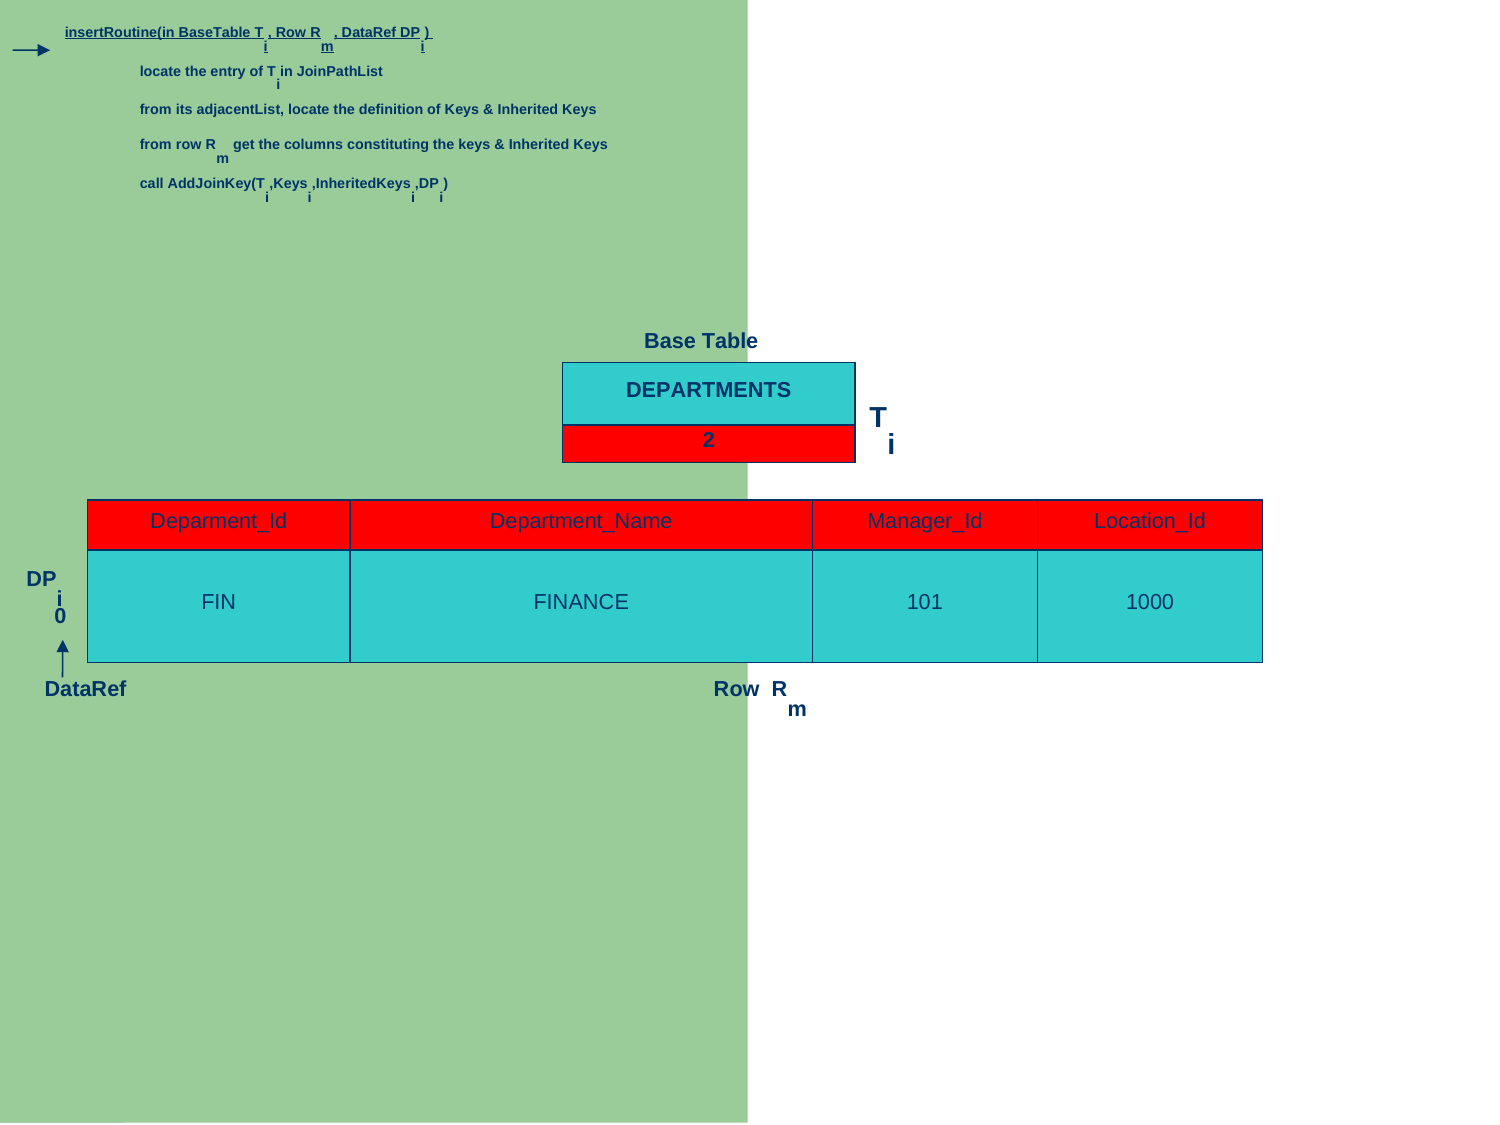

insertRoutine(in BaseTable Ti, Row Rm, DataRef DPi)
locate the entry of Tiin JoinPathList
from its adjacentList, locate the definition of Keys & Inherited Keys
from row Rm get the columns constituting the keys & Inherited Keys
call AddJoinKey(Ti,Keysi,InheritedKeysi,DPi)
Base Table
DEPARTMENTS
Ti
2
Deparment_Id
Department_Name
Manager_Id
Location_Id
FIN
FINANCE
101
1000
DPi
0
DataRef
Row Rm